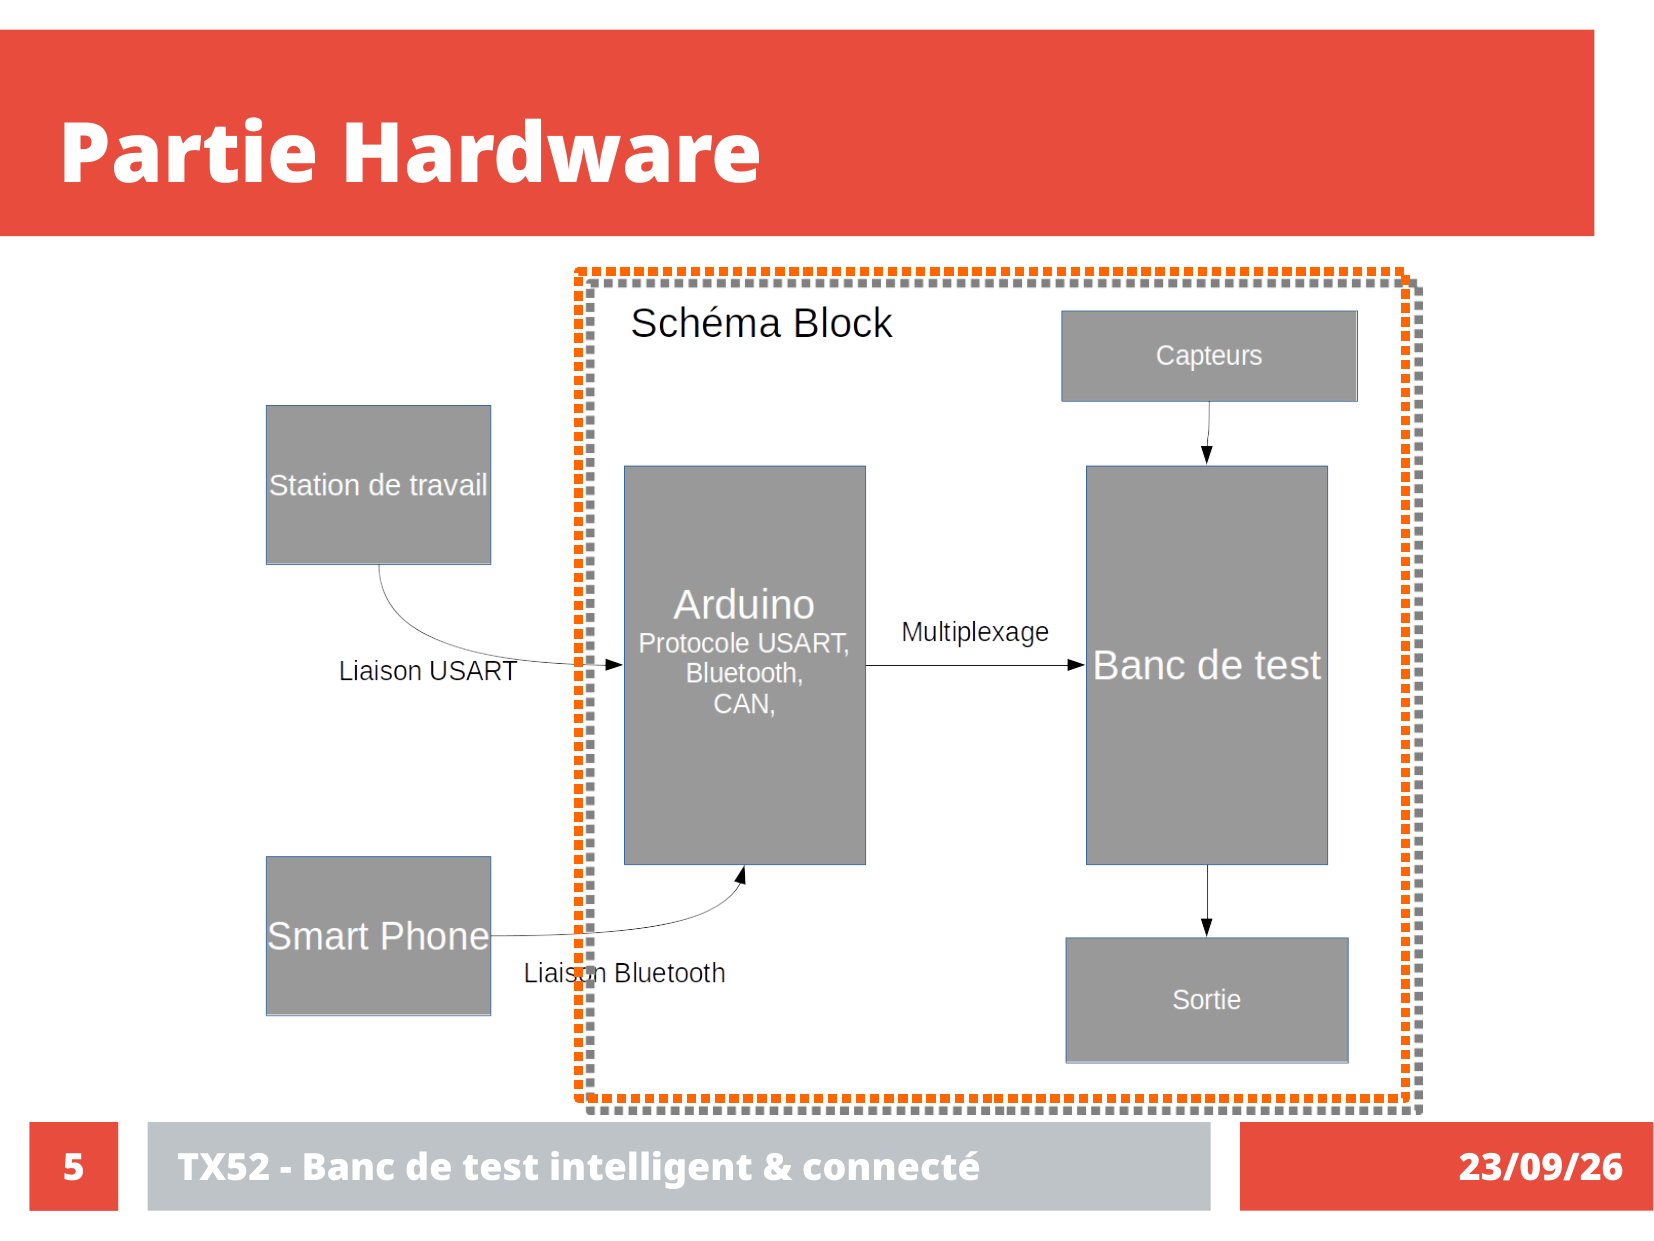

# Partie Hardware
5
TX52 - Banc de test intelligent & connecté